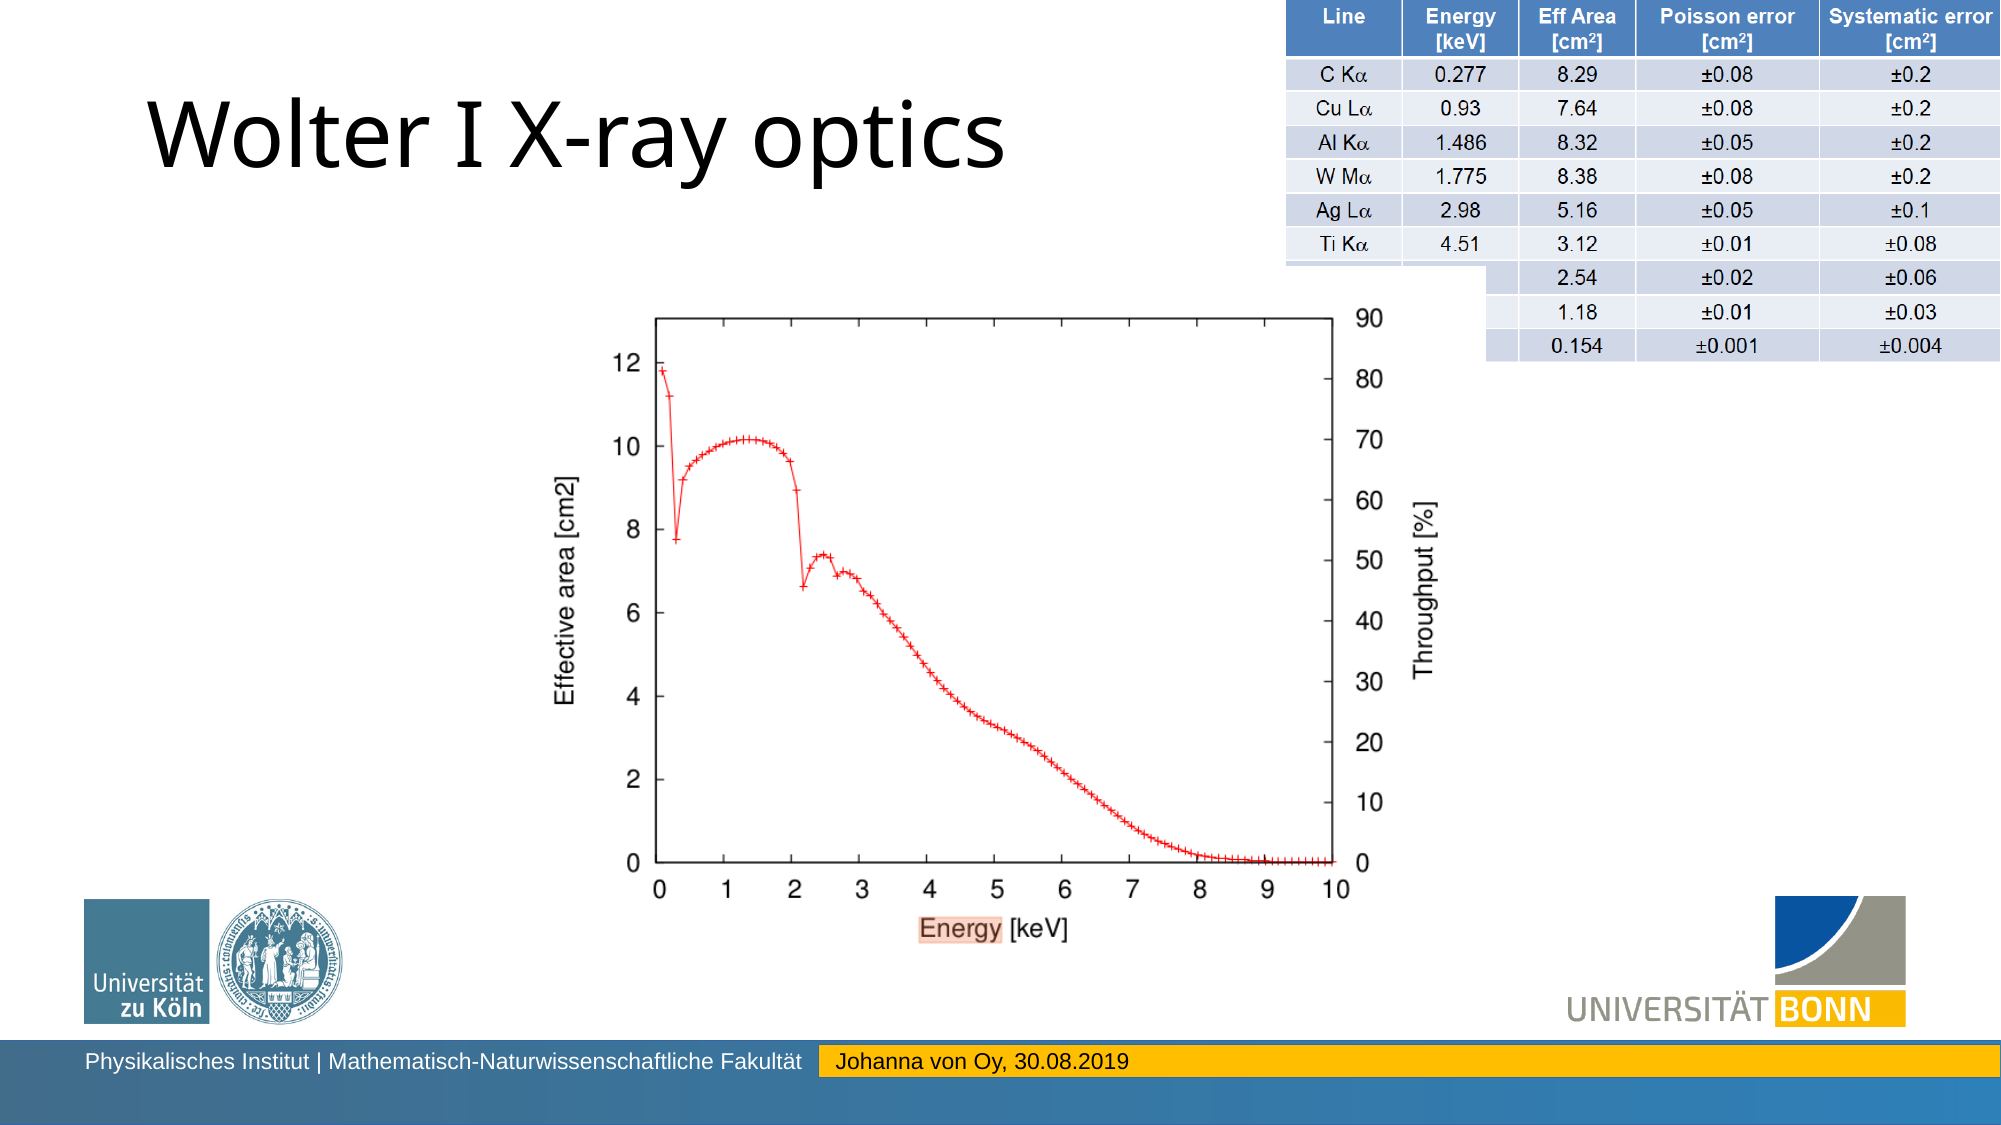

# Wolter I X-ray optics
Physikalisches Institut | Mathematisch-Naturwissenschaftliche Fakultät
 Johanna von Oy, 30.08.2019